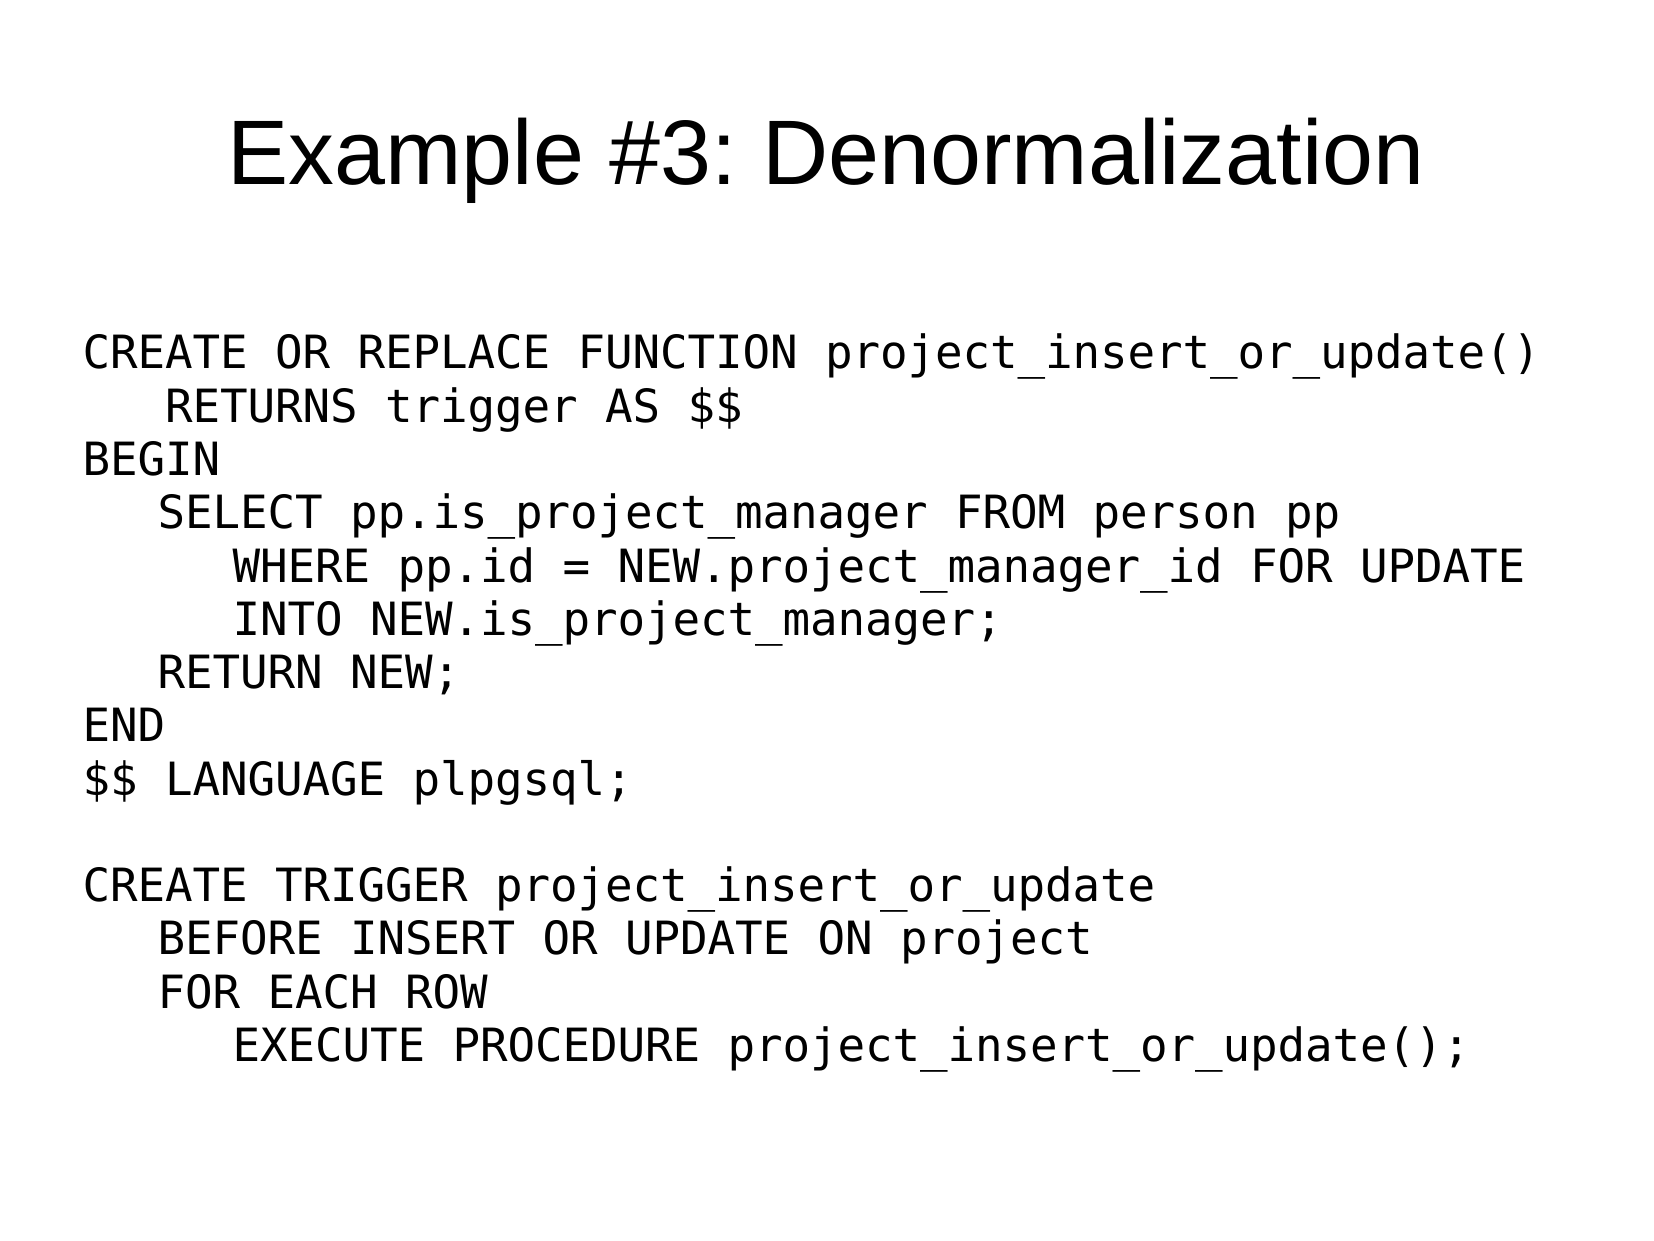

# Example #3: Denormalization
CREATE OR REPLACE FUNCTION project_insert_or_update()
 RETURNS trigger AS $$
BEGIN
	SELECT pp.is_project_manager FROM person pp
		WHERE pp.id = NEW.project_manager_id FOR UPDATE
		INTO NEW.is_project_manager;
	RETURN NEW;
END
$$ LANGUAGE plpgsql;
CREATE TRIGGER project_insert_or_update
	BEFORE INSERT OR UPDATE ON project
	FOR EACH ROW
		EXECUTE PROCEDURE project_insert_or_update();